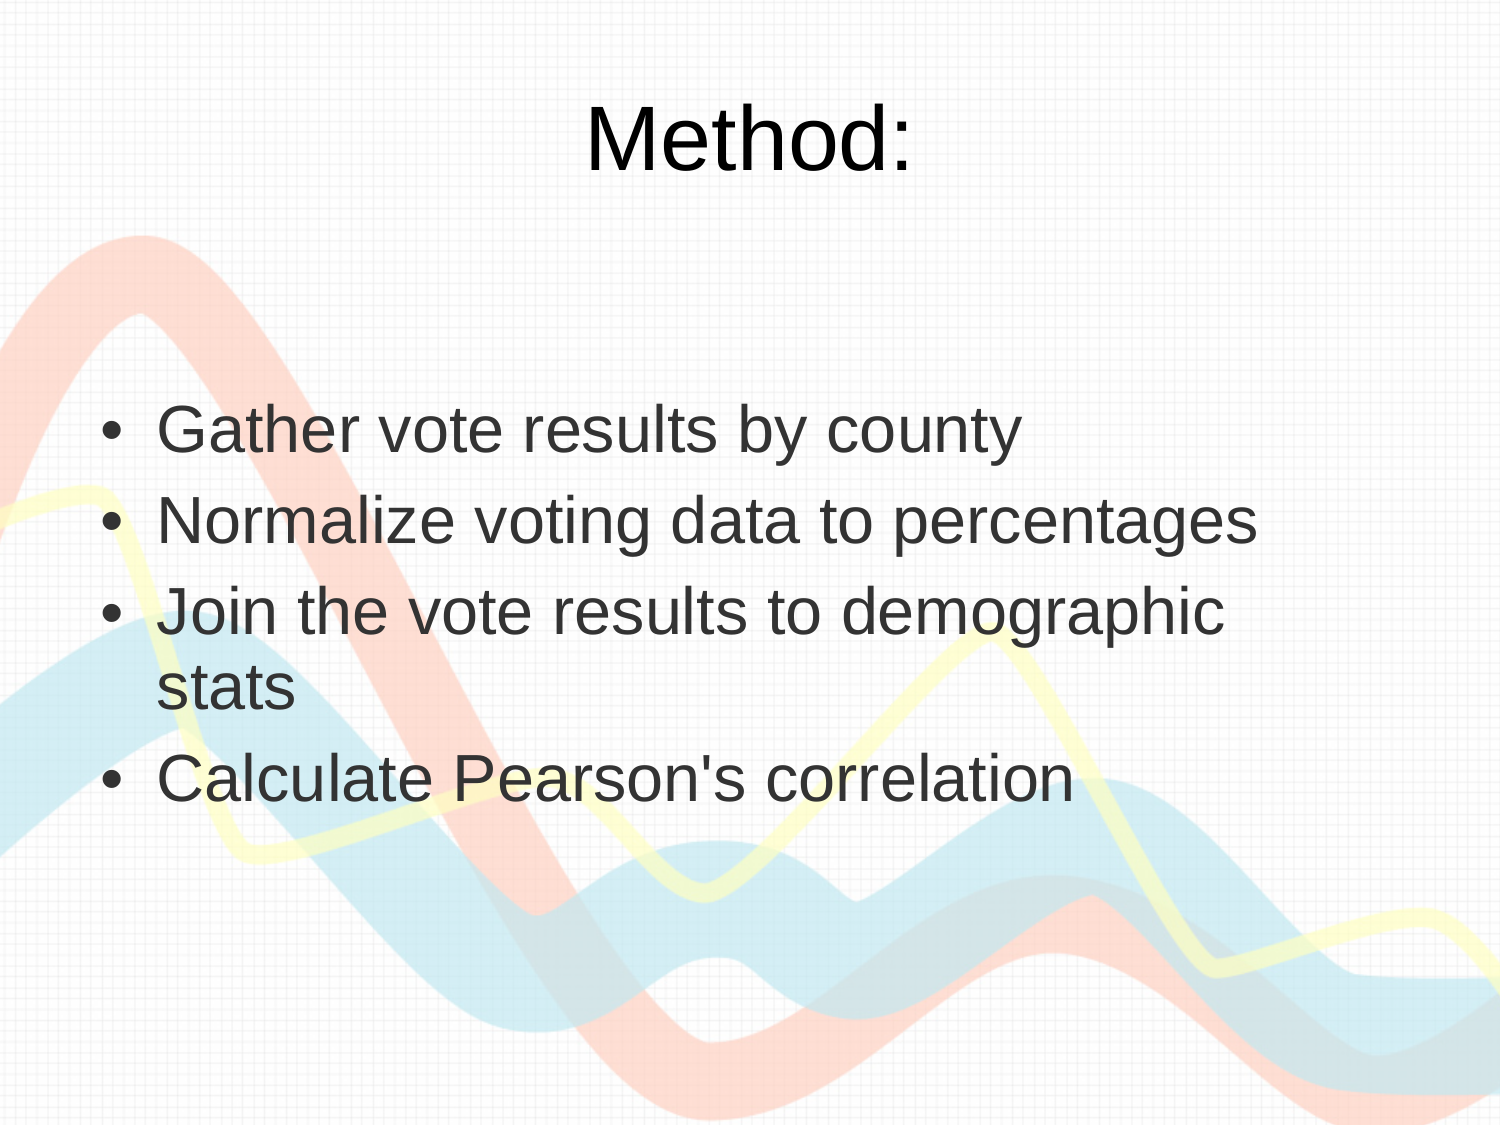

# Method:
Gather vote results by county
Normalize voting data to percentages
Join the vote results to demographic stats
Calculate Pearson's correlation